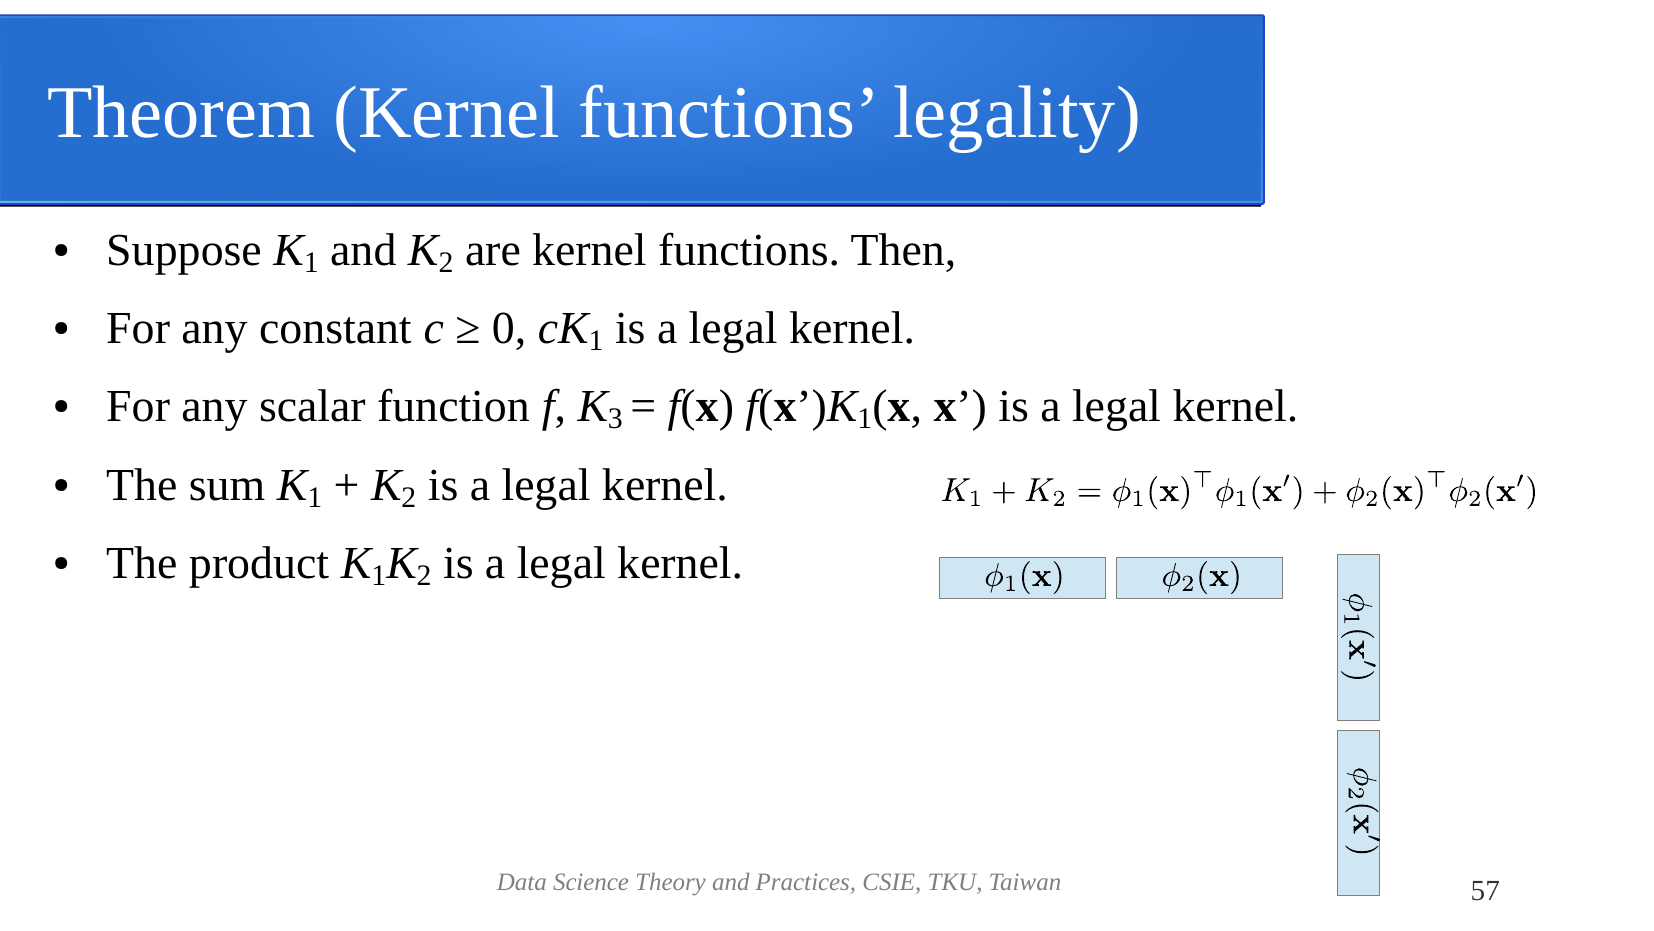

# Theorem (Kernel functions’ legality)
Suppose K1 and K2 are kernel functions. Then,
For any constant c ≥ 0, cK1 is a legal kernel.
For any scalar function f, K3 = f(x) f(x’)K1(x, x’) is a legal kernel.
The sum K1 + K2 is a legal kernel.
The product K1K2 is a legal kernel.
Data Science Theory and Practices, CSIE, TKU, Taiwan
57